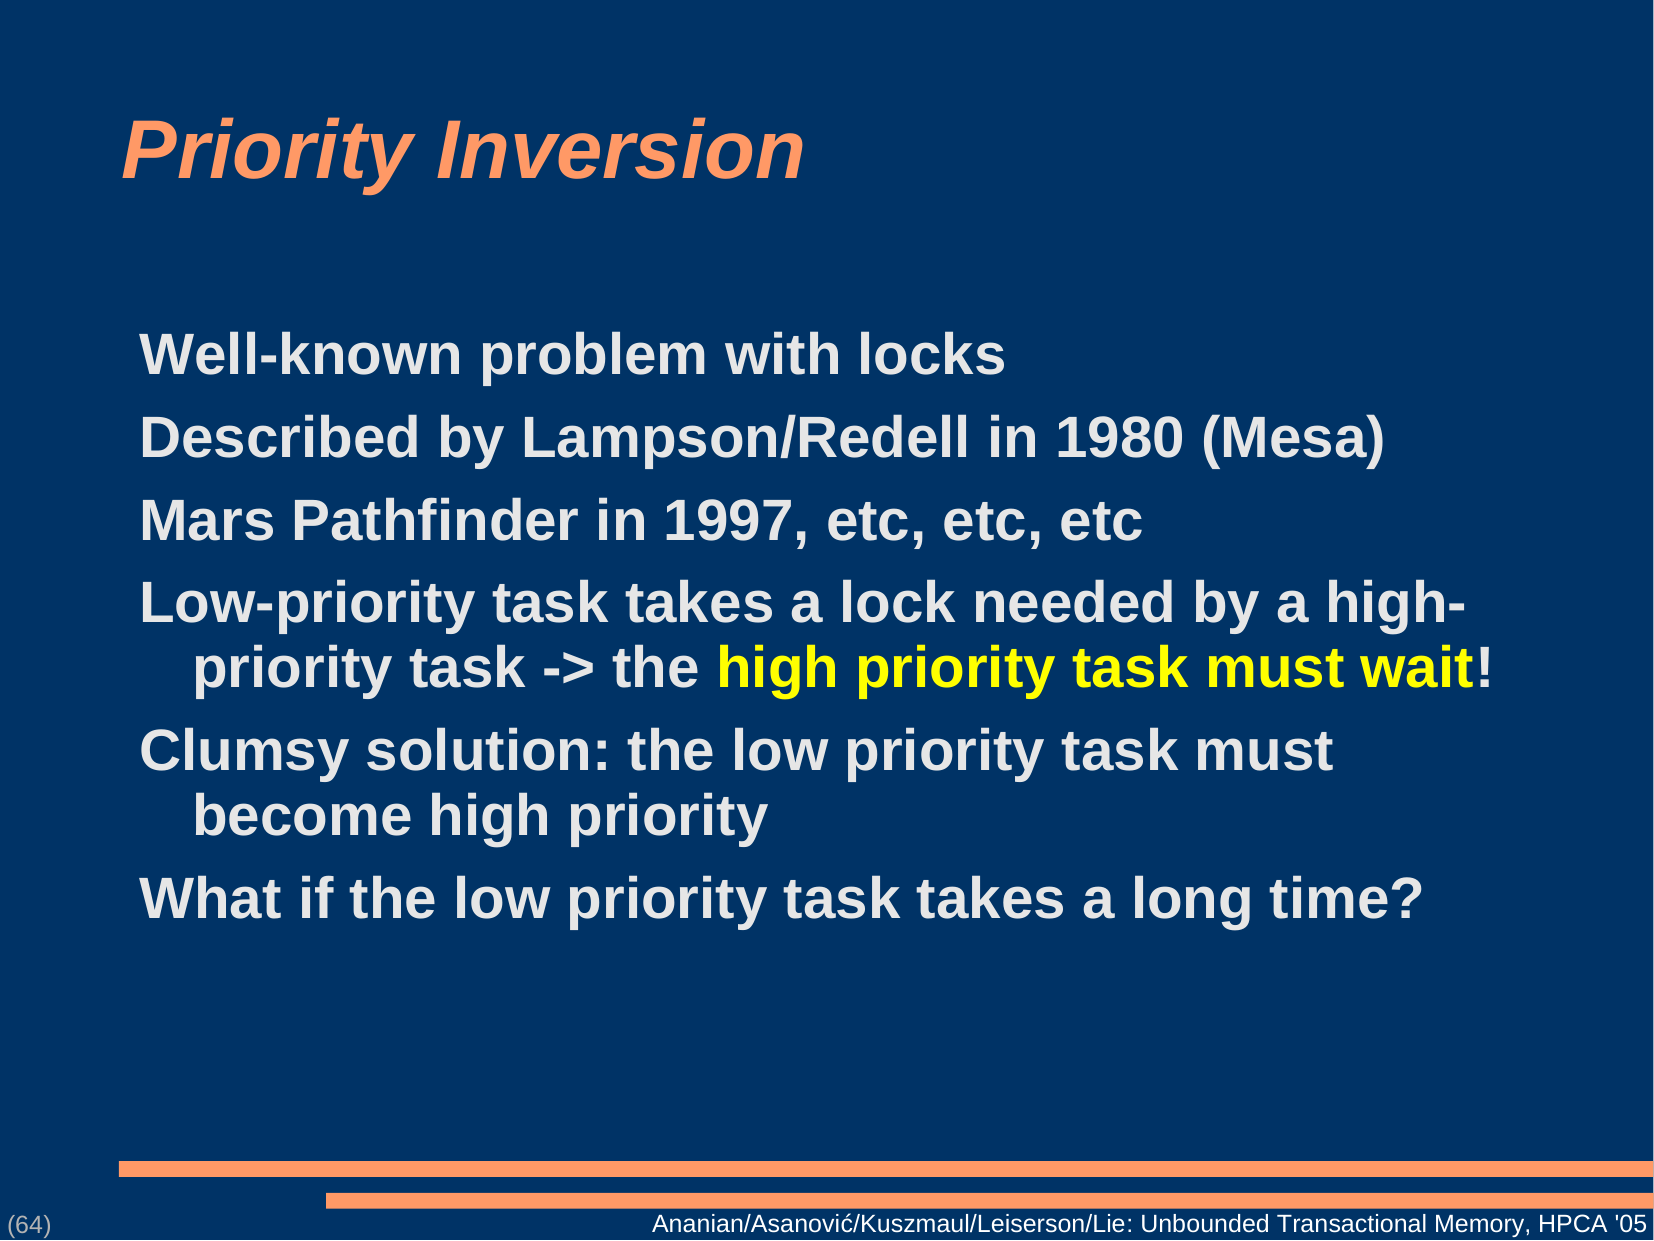

# Priority Inversion
Well-known problem with locks
Described by Lampson/Redell in 1980 (Mesa)
Mars Pathfinder in 1997, etc, etc, etc
Low-priority task takes a lock needed by a high-priority task -> the high priority task must wait!
Clumsy solution: the low priority task must become high priority
What if the low priority task takes a long time?